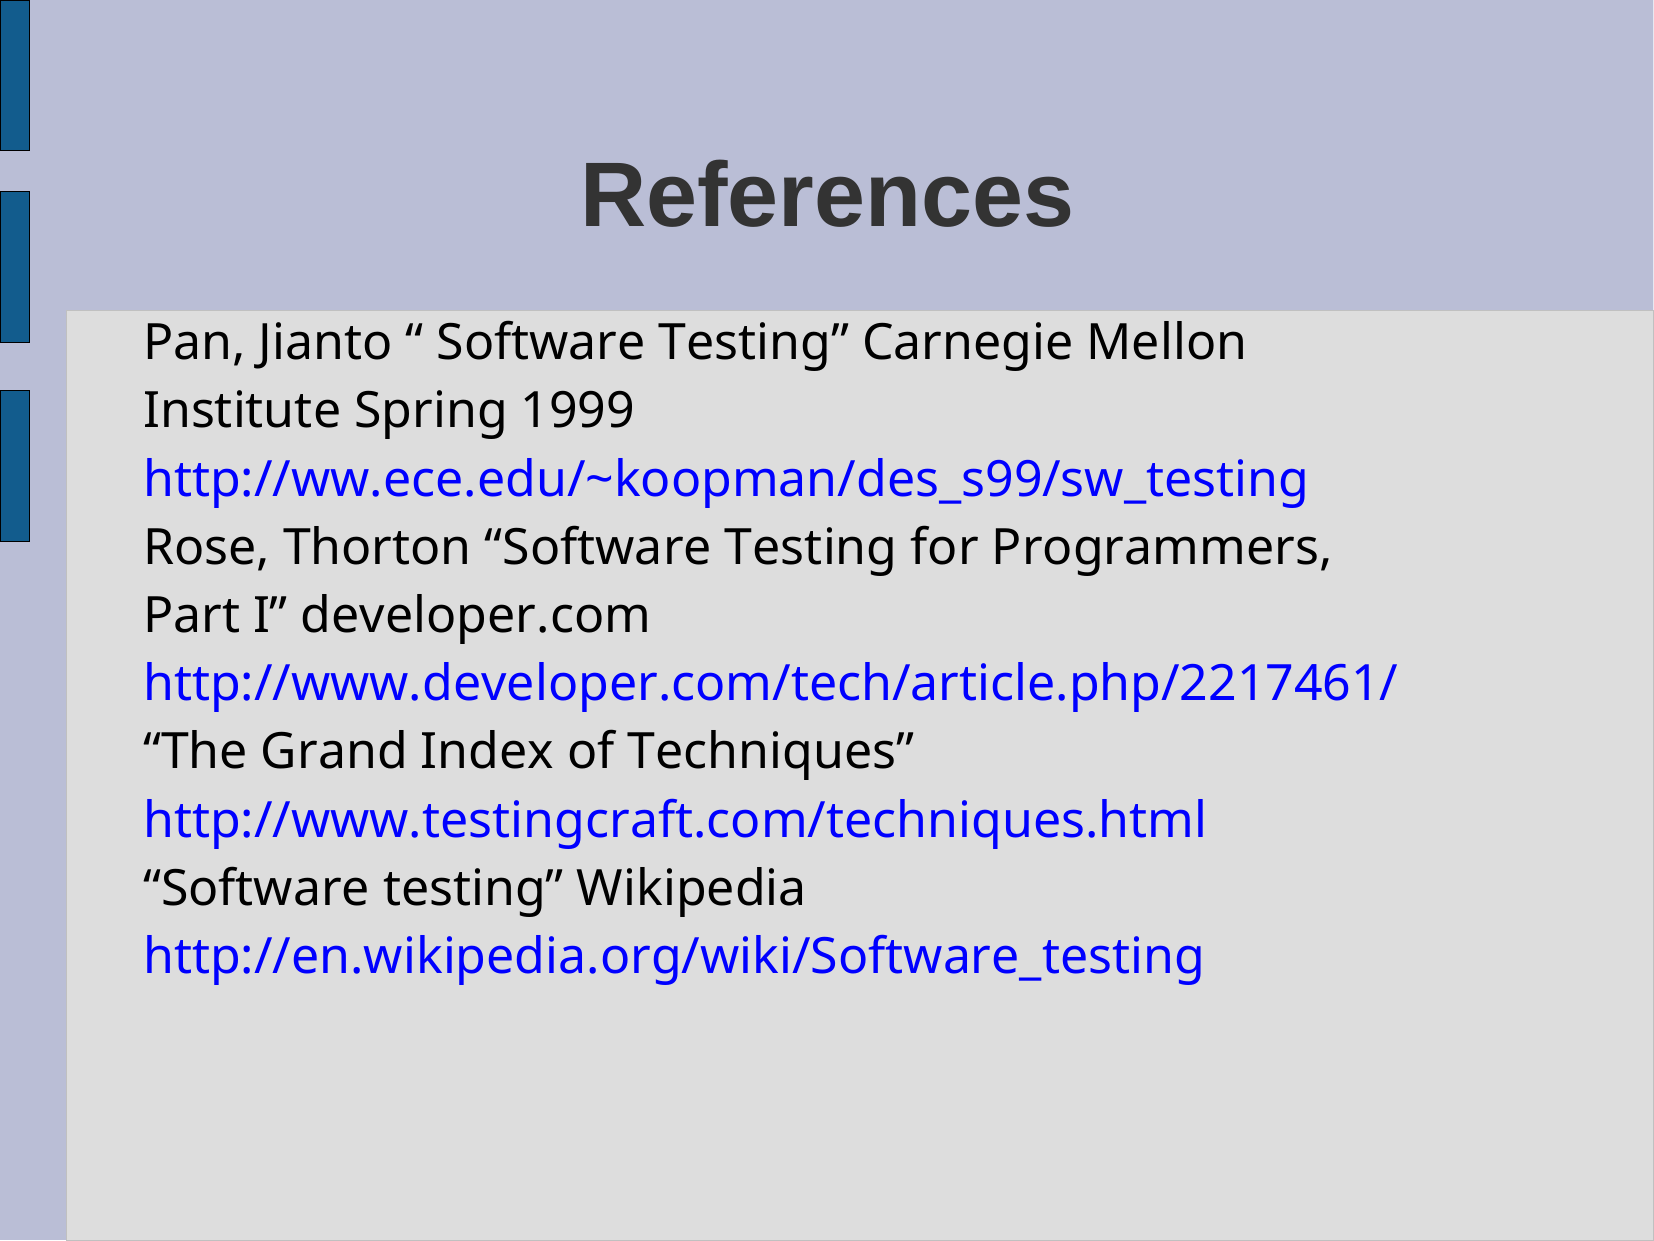

# References
Pan, Jianto “ Software Testing” Carnegie Mellon
Institute Spring 1999
http://ww.ece.edu/~koopman/des_s99/sw_testing
Rose, Thorton “Software Testing for Programmers,
Part I” developer.com
http://www.developer.com/tech/article.php/2217461/
“The Grand Index of Techniques”
http://www.testingcraft.com/techniques.html
“Software testing” Wikipedia
http://en.wikipedia.org/wiki/Software_testing